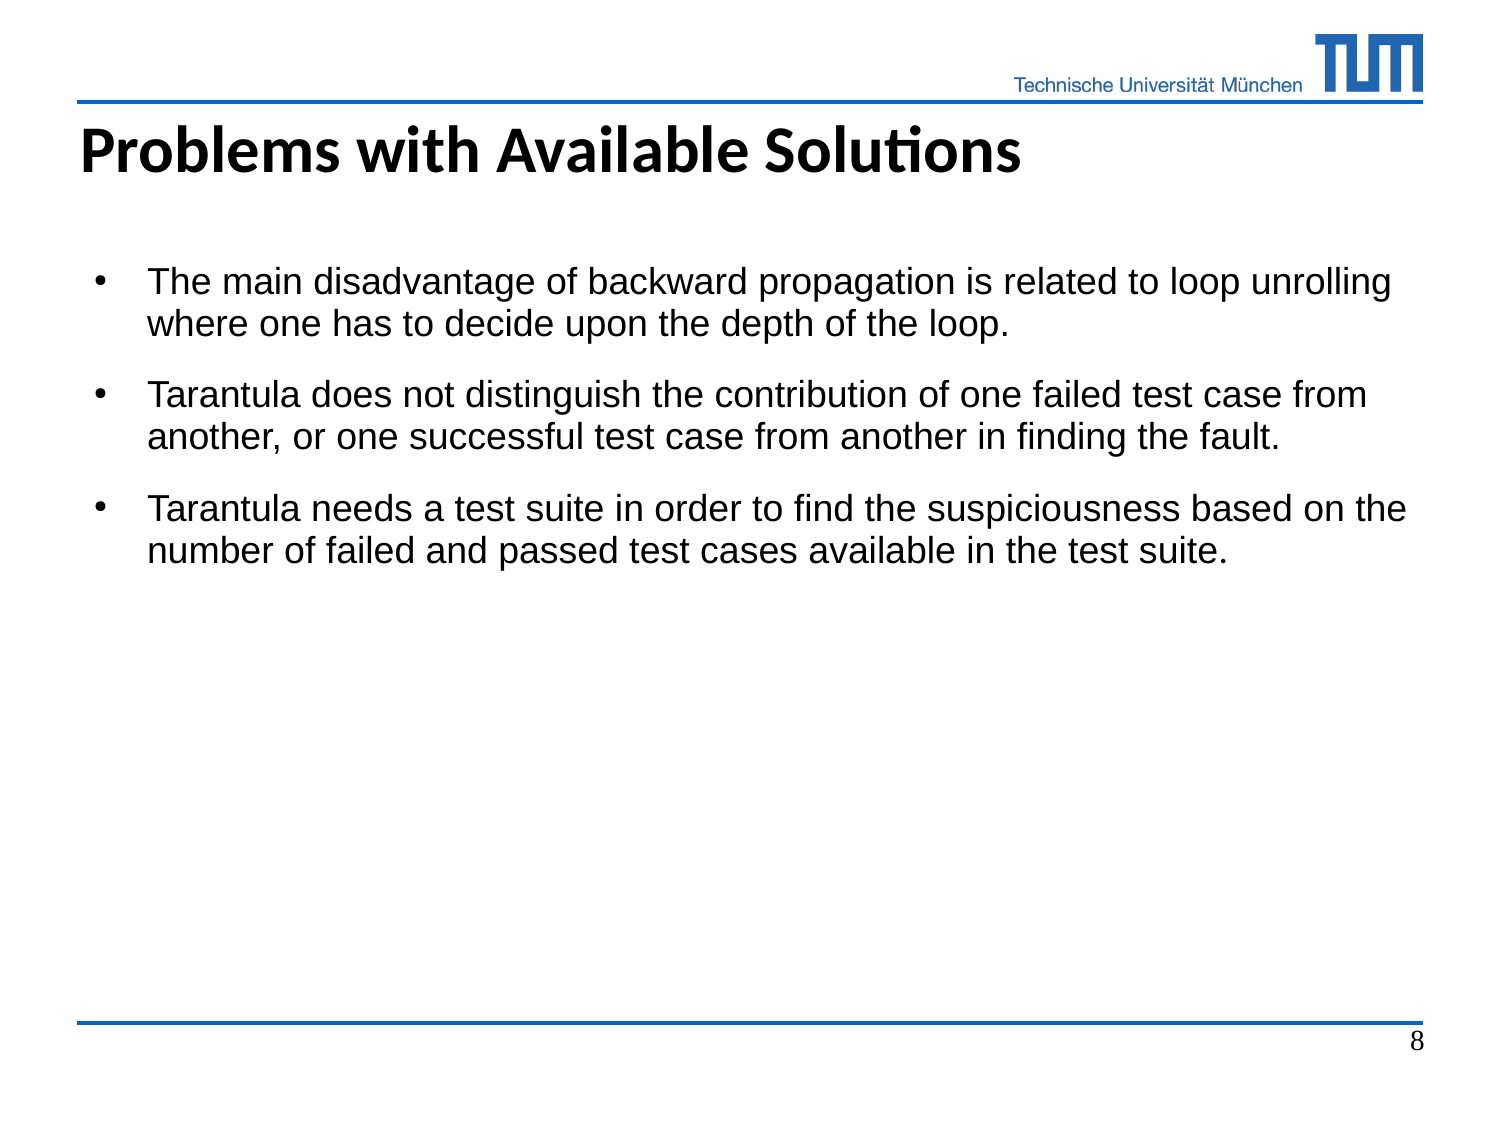

# Problems with Available Solutions
The main disadvantage of backward propagation is related to loop unrolling where one has to decide upon the depth of the loop.
Tarantula does not distinguish the contribution of one failed test case from another, or one successful test case from another in finding the fault.
Tarantula needs a test suite in order to find the suspiciousness based on the number of failed and passed test cases available in the test suite.
8